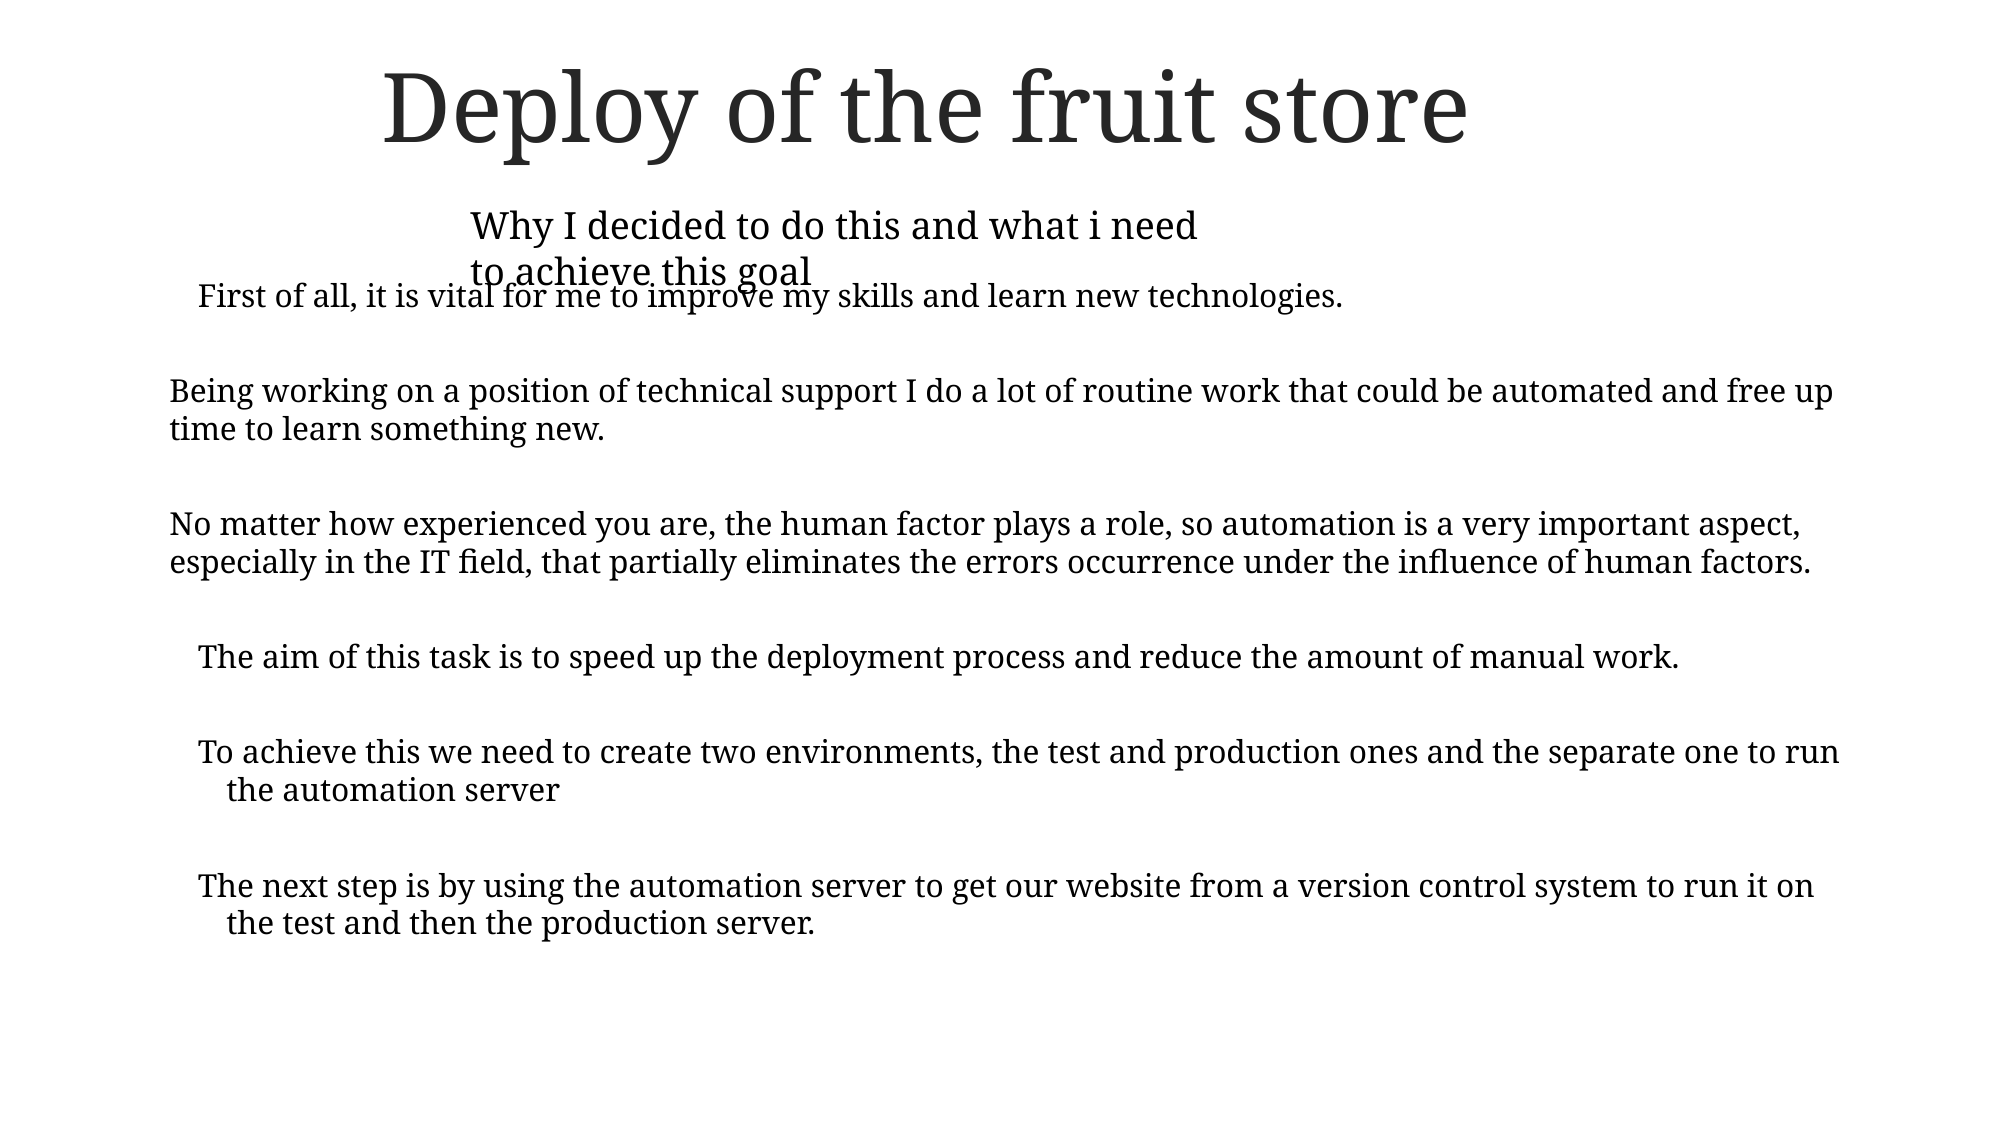

# Deploy of the fruit store
Why I decided to do this and what i need to achieve this goal
First of all, it is vital for me to improve my skills and learn new technologies.
Being working on a position of technical support I do a lot of routine work that could be automated and free up time to learn something new.
No matter how experienced you are, the human factor plays a role, so automation is a very important aspect, especially in the IT field, that partially eliminates the errors occurrence under the influence of human factors.
The aim of this task is to speed up the deployment process and reduce the amount of manual work.
To achieve this we need to create two environments, the test and production ones and the separate one to run the automation server
The next step is by using the automation server to get our website from a version control system to run it on the test and then the production server.